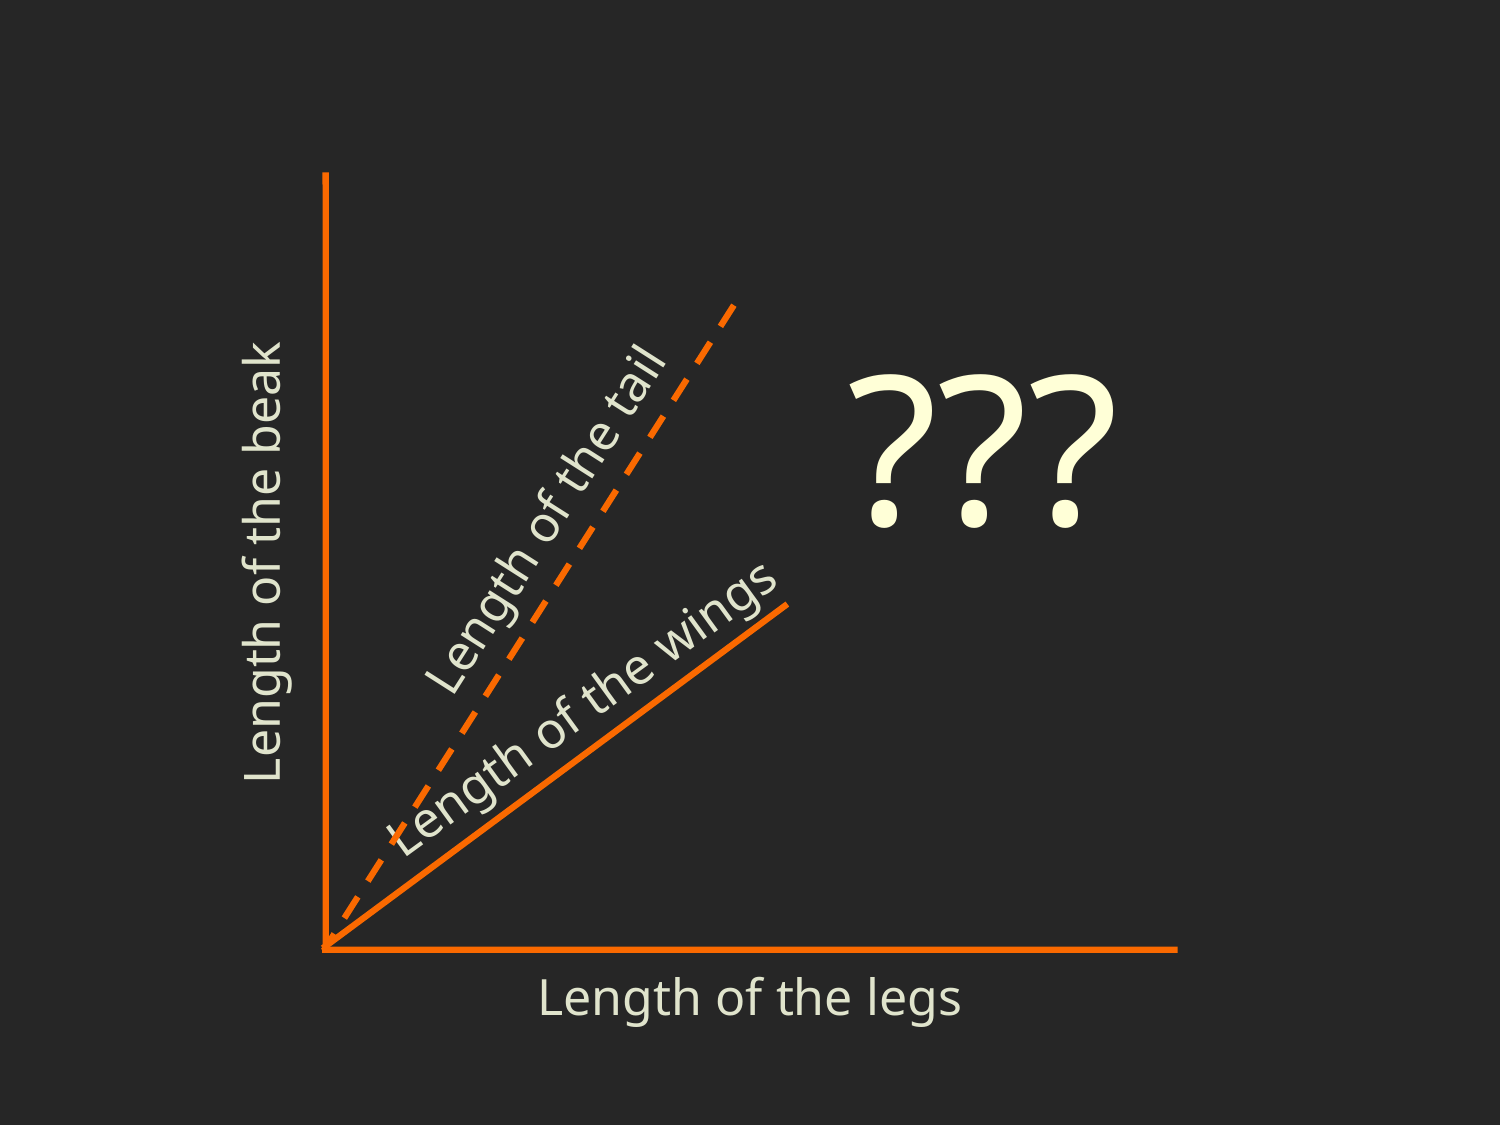

???
Length of the tail
Length of the beak
Length of the wings
Length of the legs